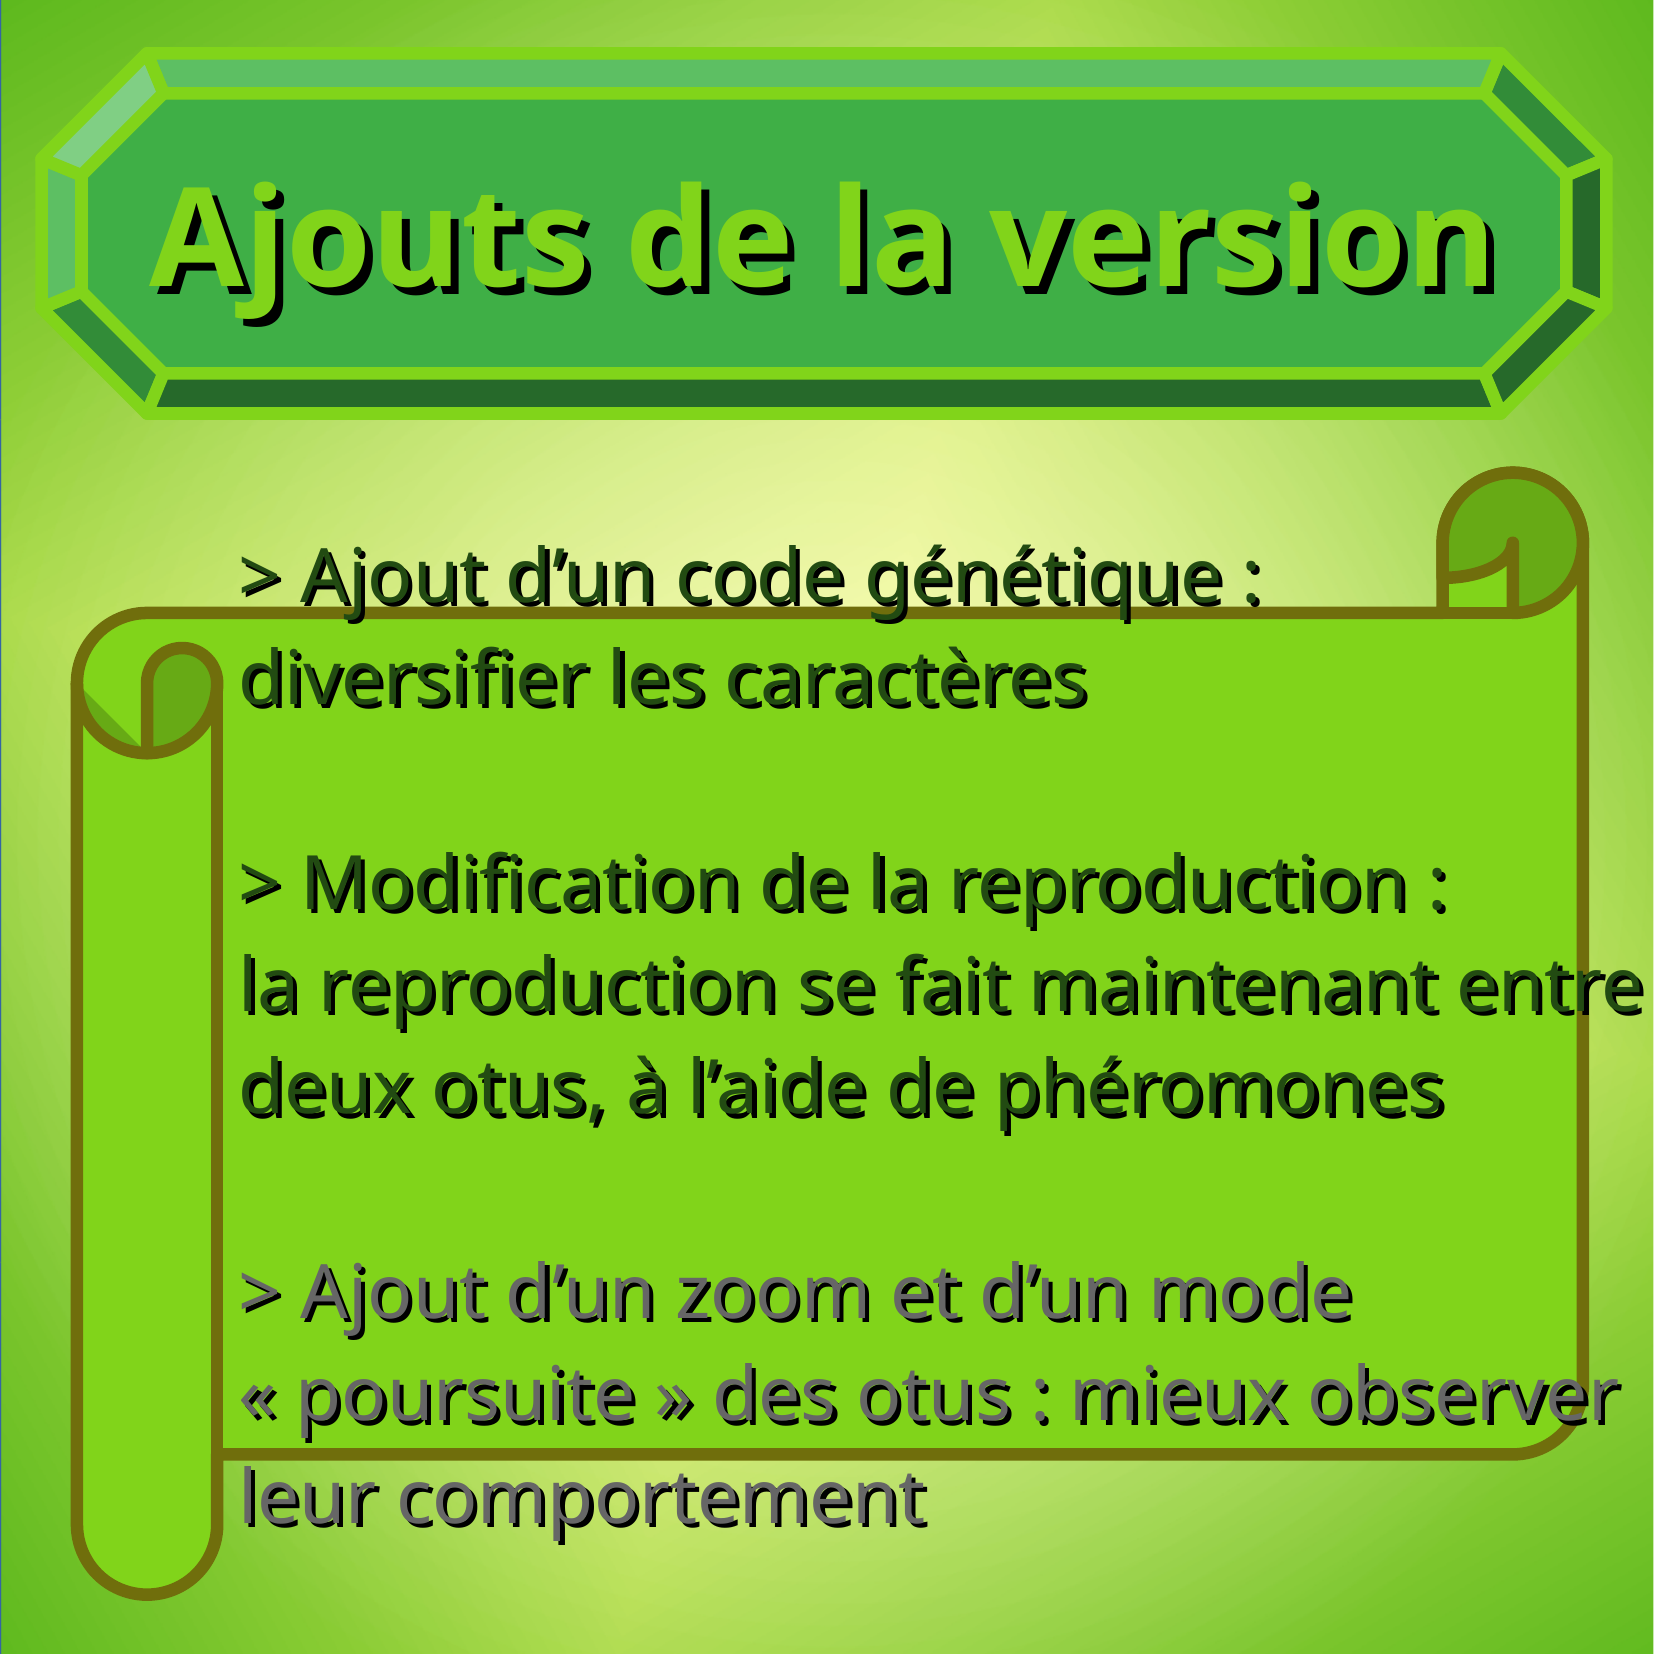

Ajouts de la version
> Ajout d’un code génétique :
diversifier les caractères
> Modification de la reproduction :
la reproduction se fait maintenant entre
deux otus, à l’aide de phéromones
> Ajout d’un zoom et d’un mode
« poursuite » des otus : mieux observer
leur comportement